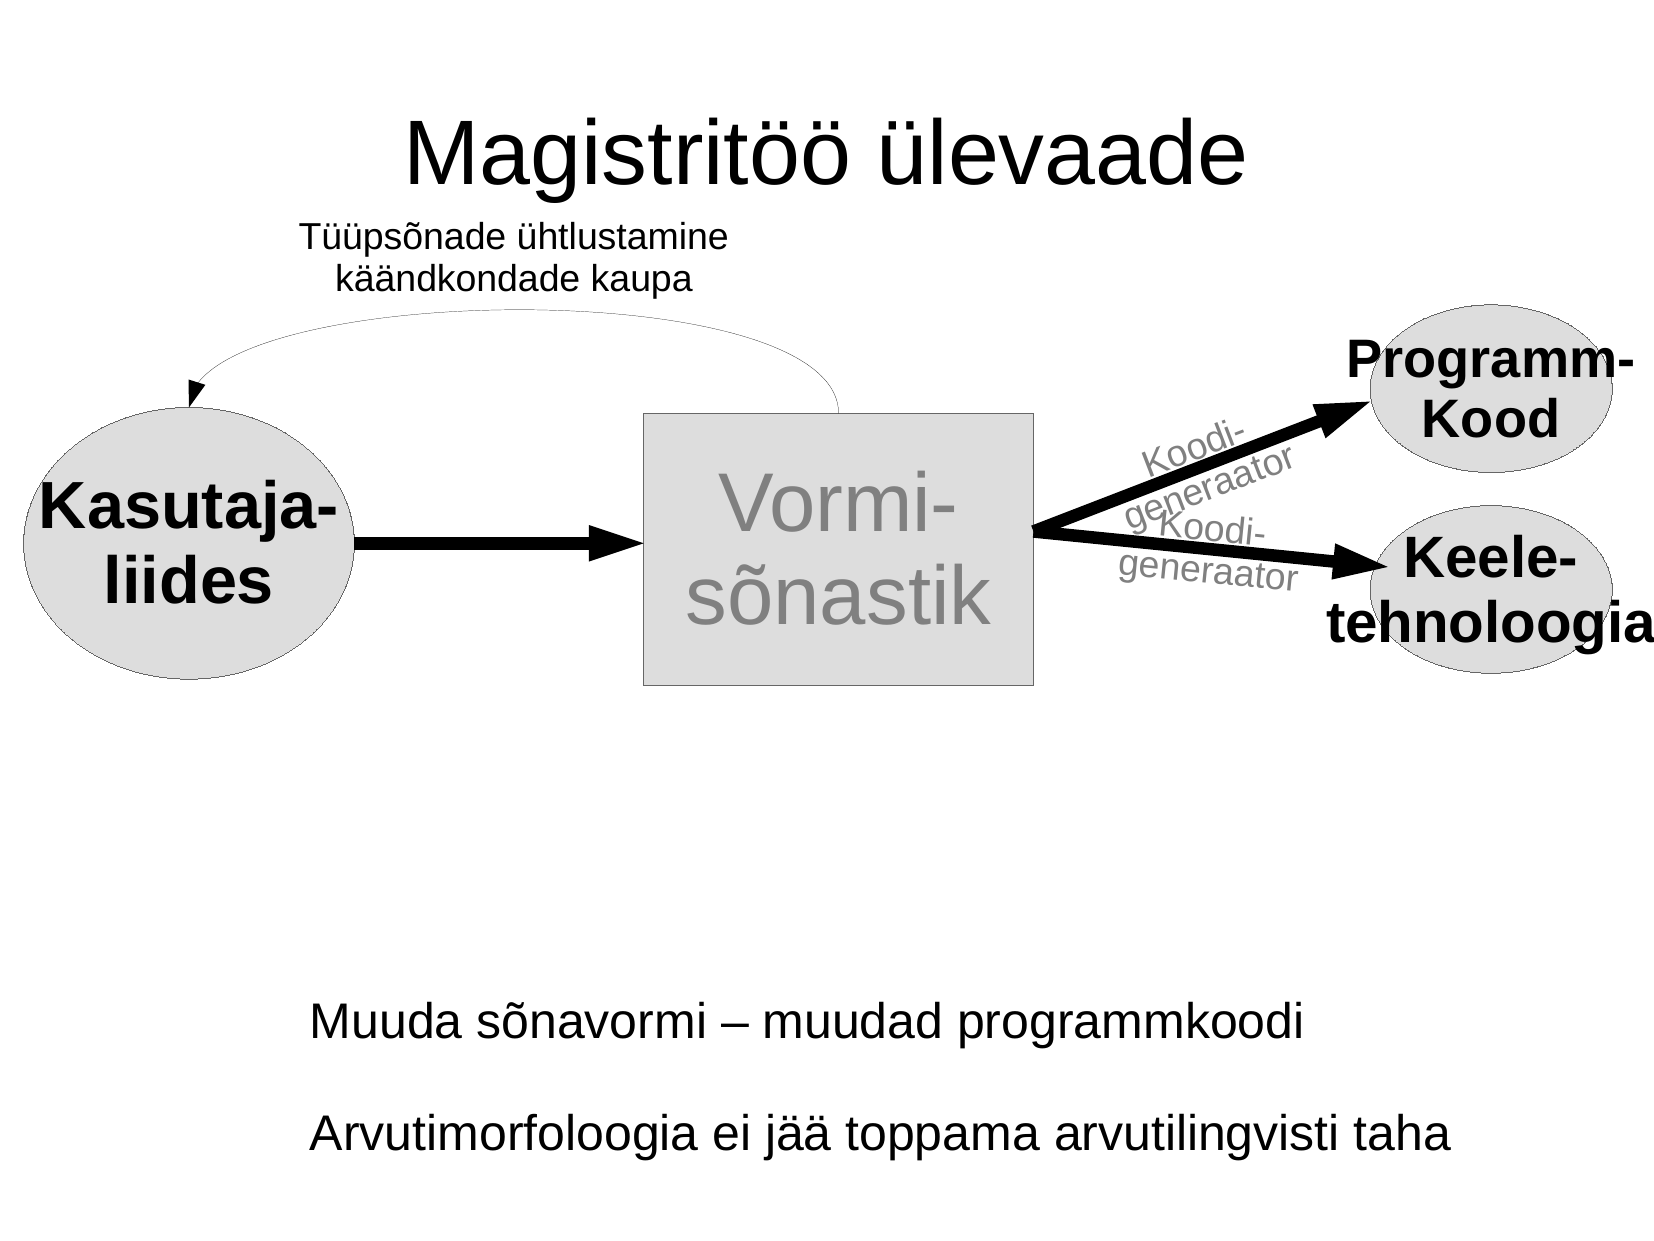

# Magistritöö ülevaade
Programm-
Kood
Koodi-
generaator
Kasutaja-
liides
Vormi-
sõnastik
Keele-
tehnoloogia
Koodi-
generaator
Muuda sõnavormi – muudad programmkoodi
Arvutimorfoloogia ei jää toppama arvutilingvisti taha